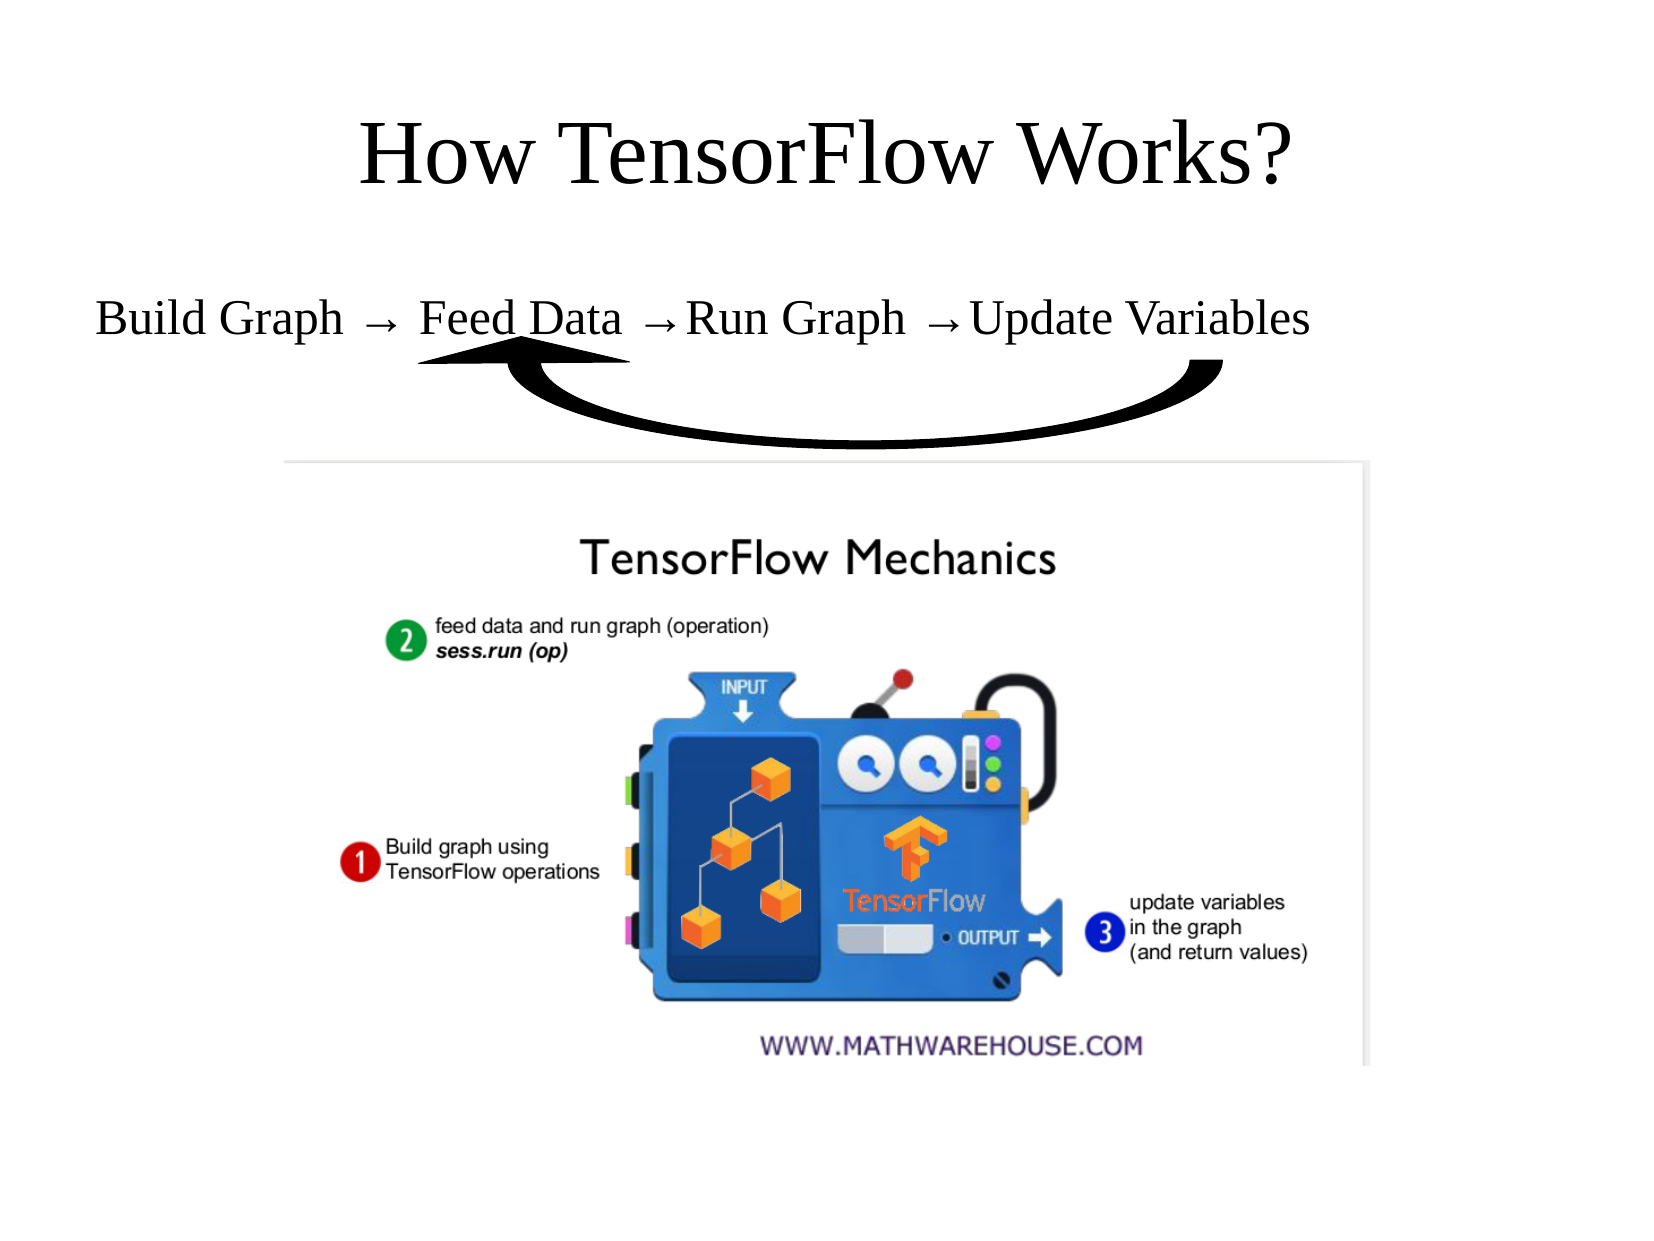

# How TensorFlow Works?
 Build Graph → Feed Data →Run Graph →Update Variables